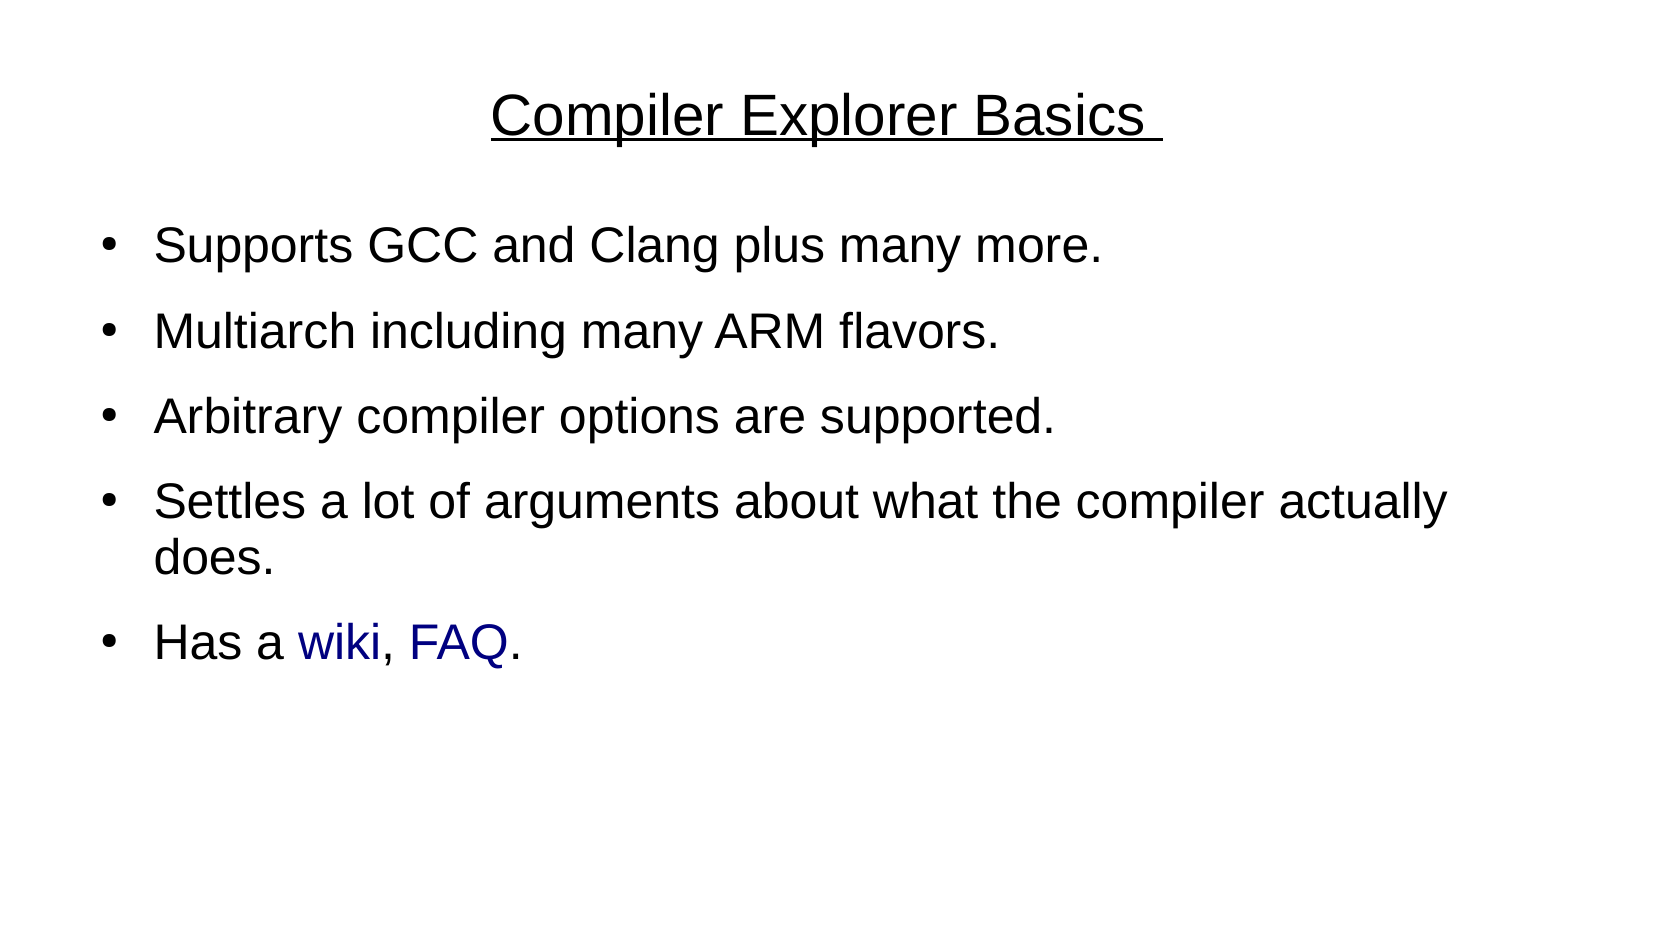

# Compiler Explorer Basics
Supports GCC and Clang plus many more.
Multiarch including many ARM flavors.
Arbitrary compiler options are supported.
Settles a lot of arguments about what the compiler actually does.
Has a wiki, FAQ.